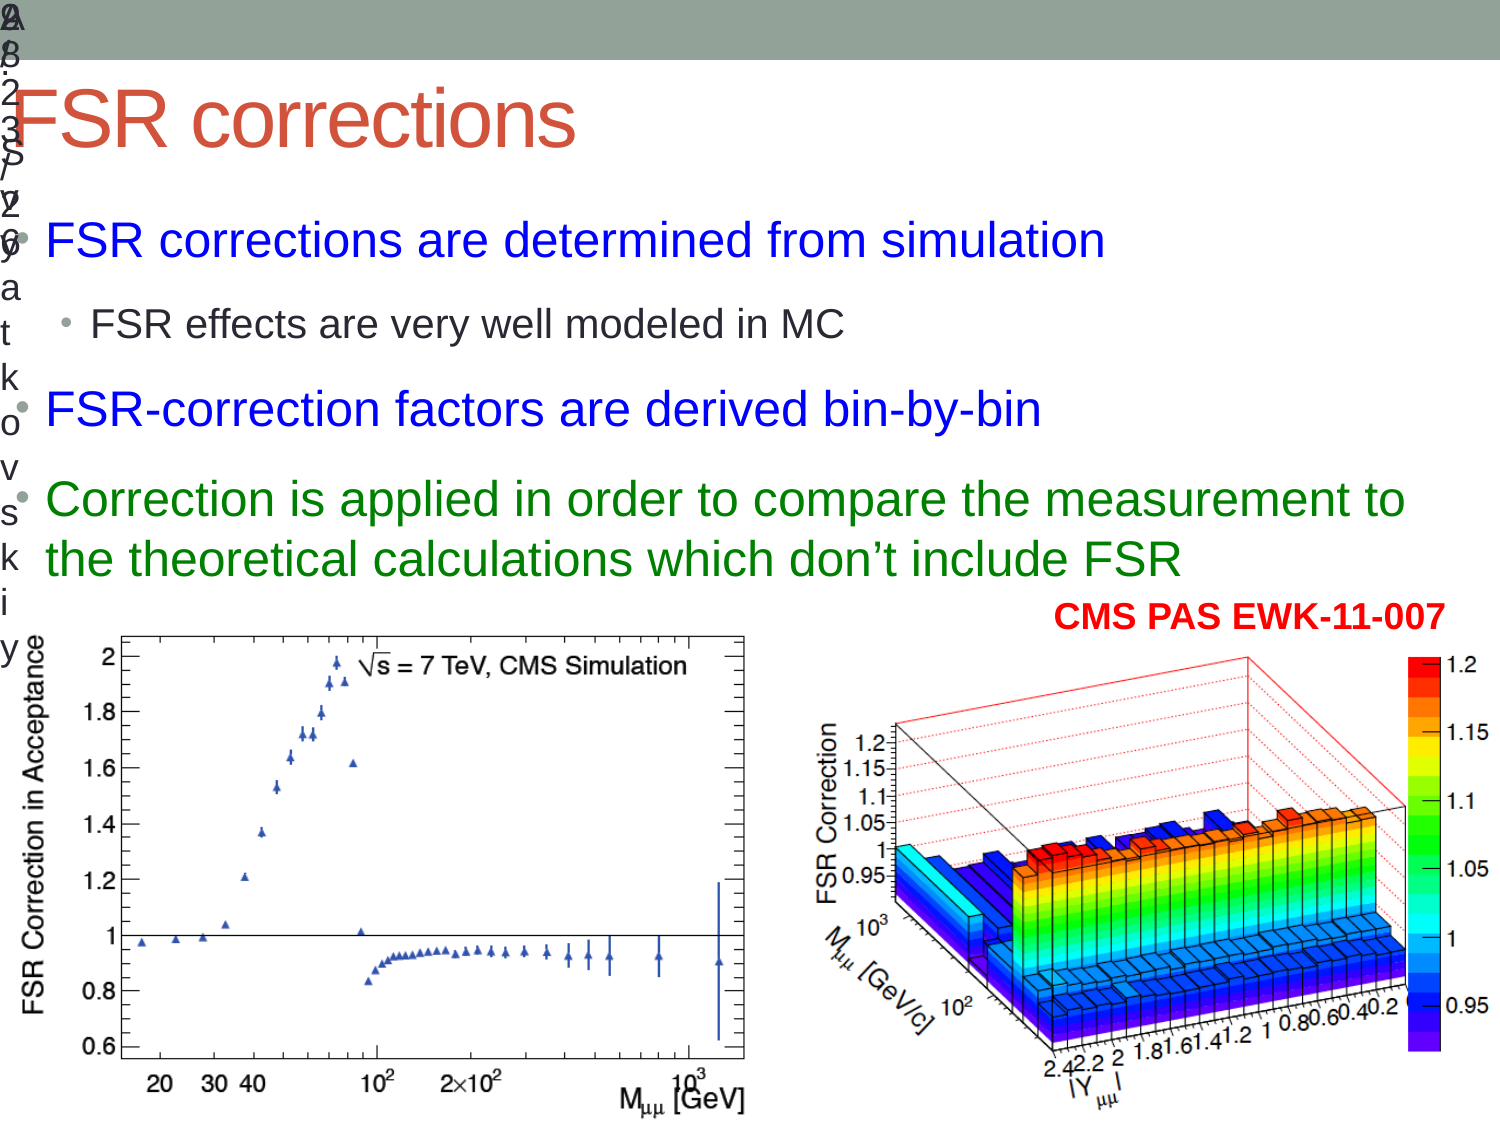

A. Svyatkovskiy
# FSR corrections
FSR corrections are determined from simulation
FSR effects are very well modeled in MC
FSR-correction factors are derived bin-by-bin
Correction is applied in order to compare the measurement to the theoretical calculations which don’t include FSR
CMS PAS EWK-11-007